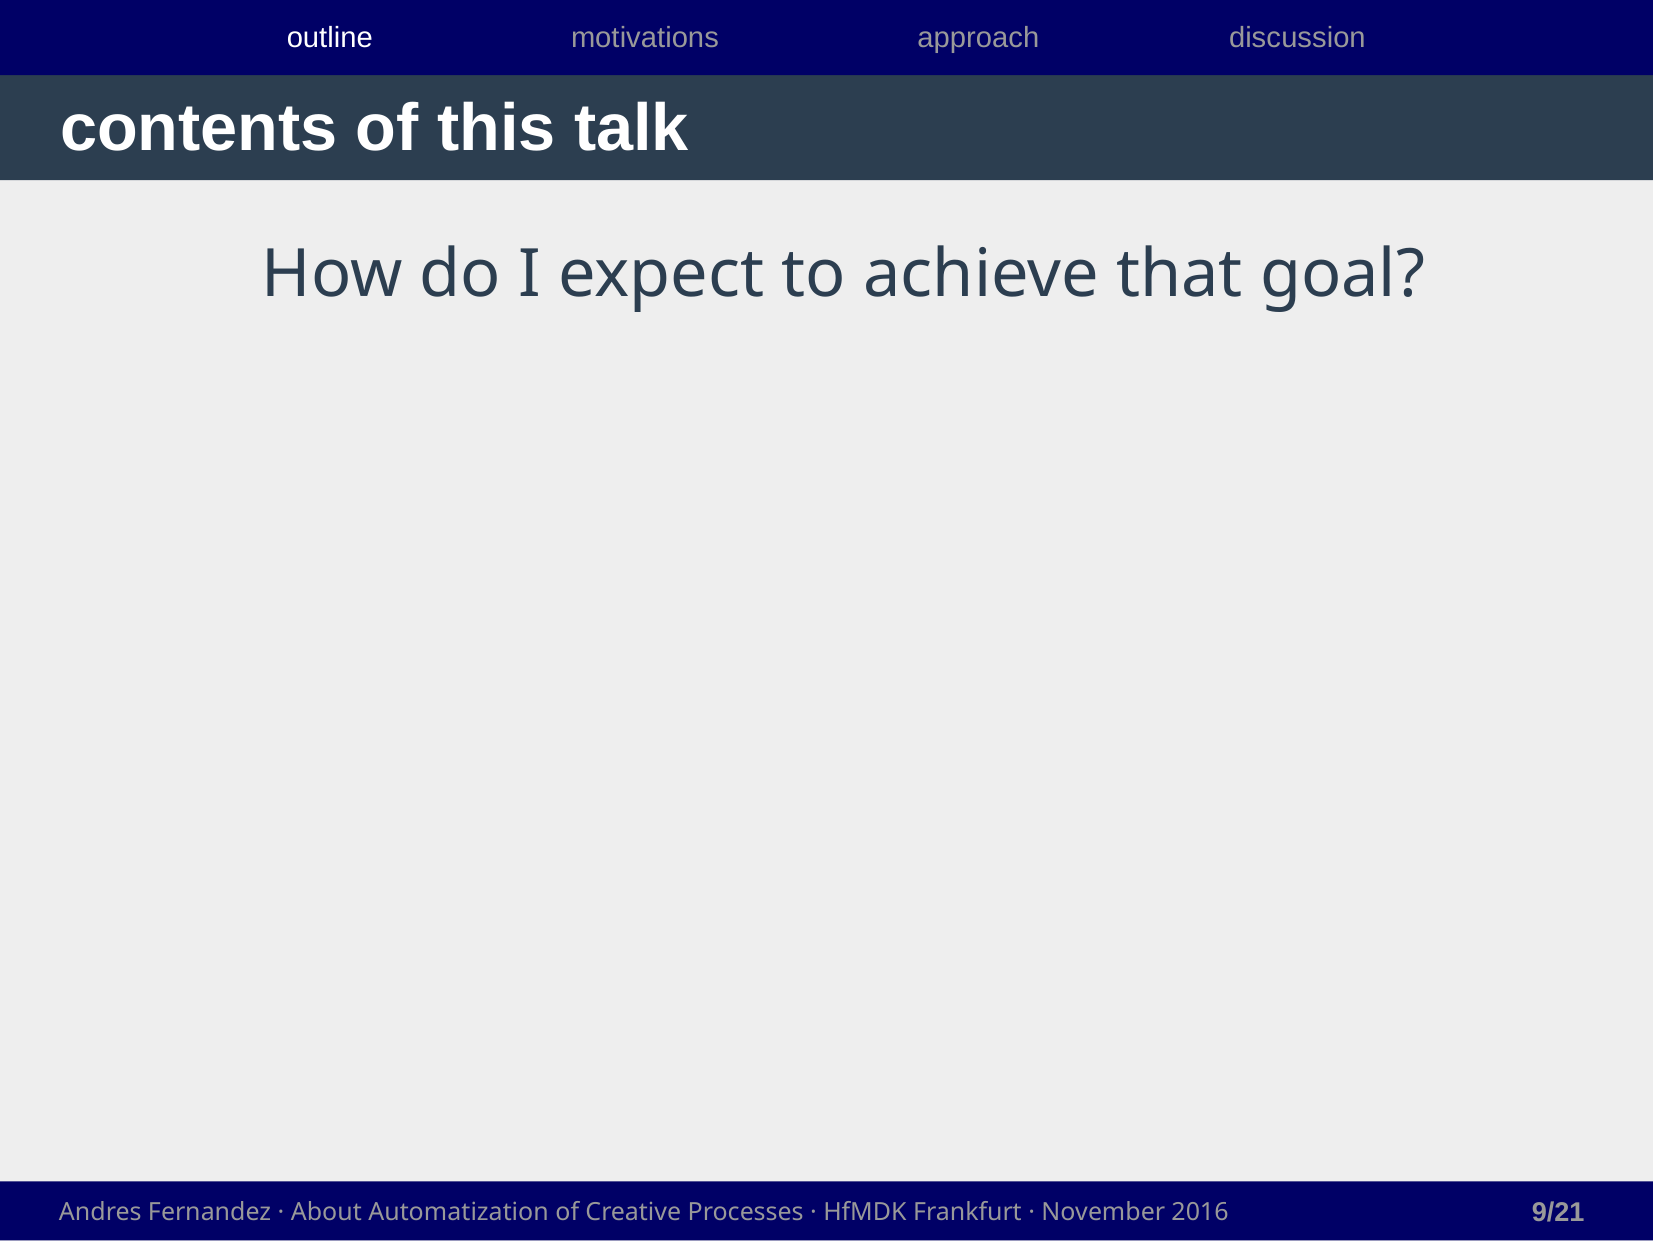

outline motivations approach discussion
# contents of this talk
How do I expect to achieve that goal?